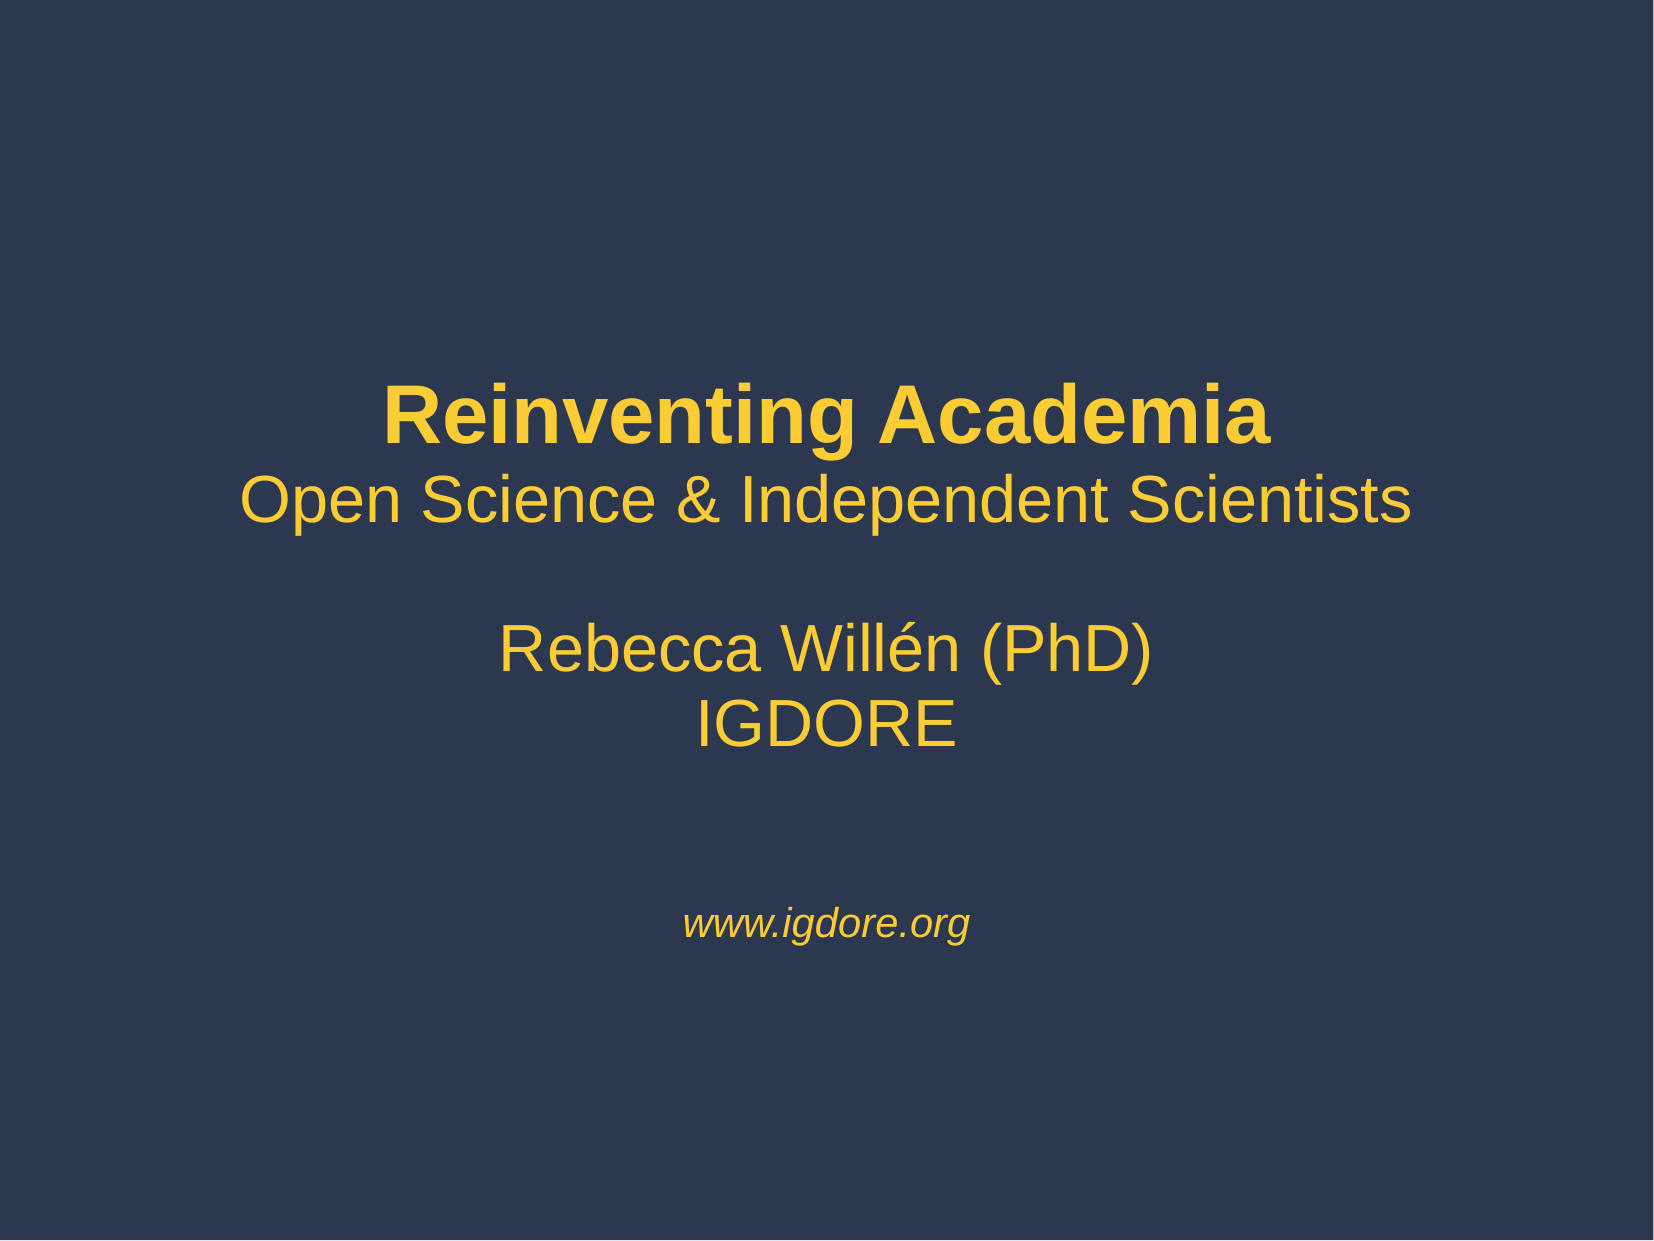

Reinventing Academia
Open Science & Independent Scientists
Rebecca Willén (PhD)
IGDORE
www.igdore.org